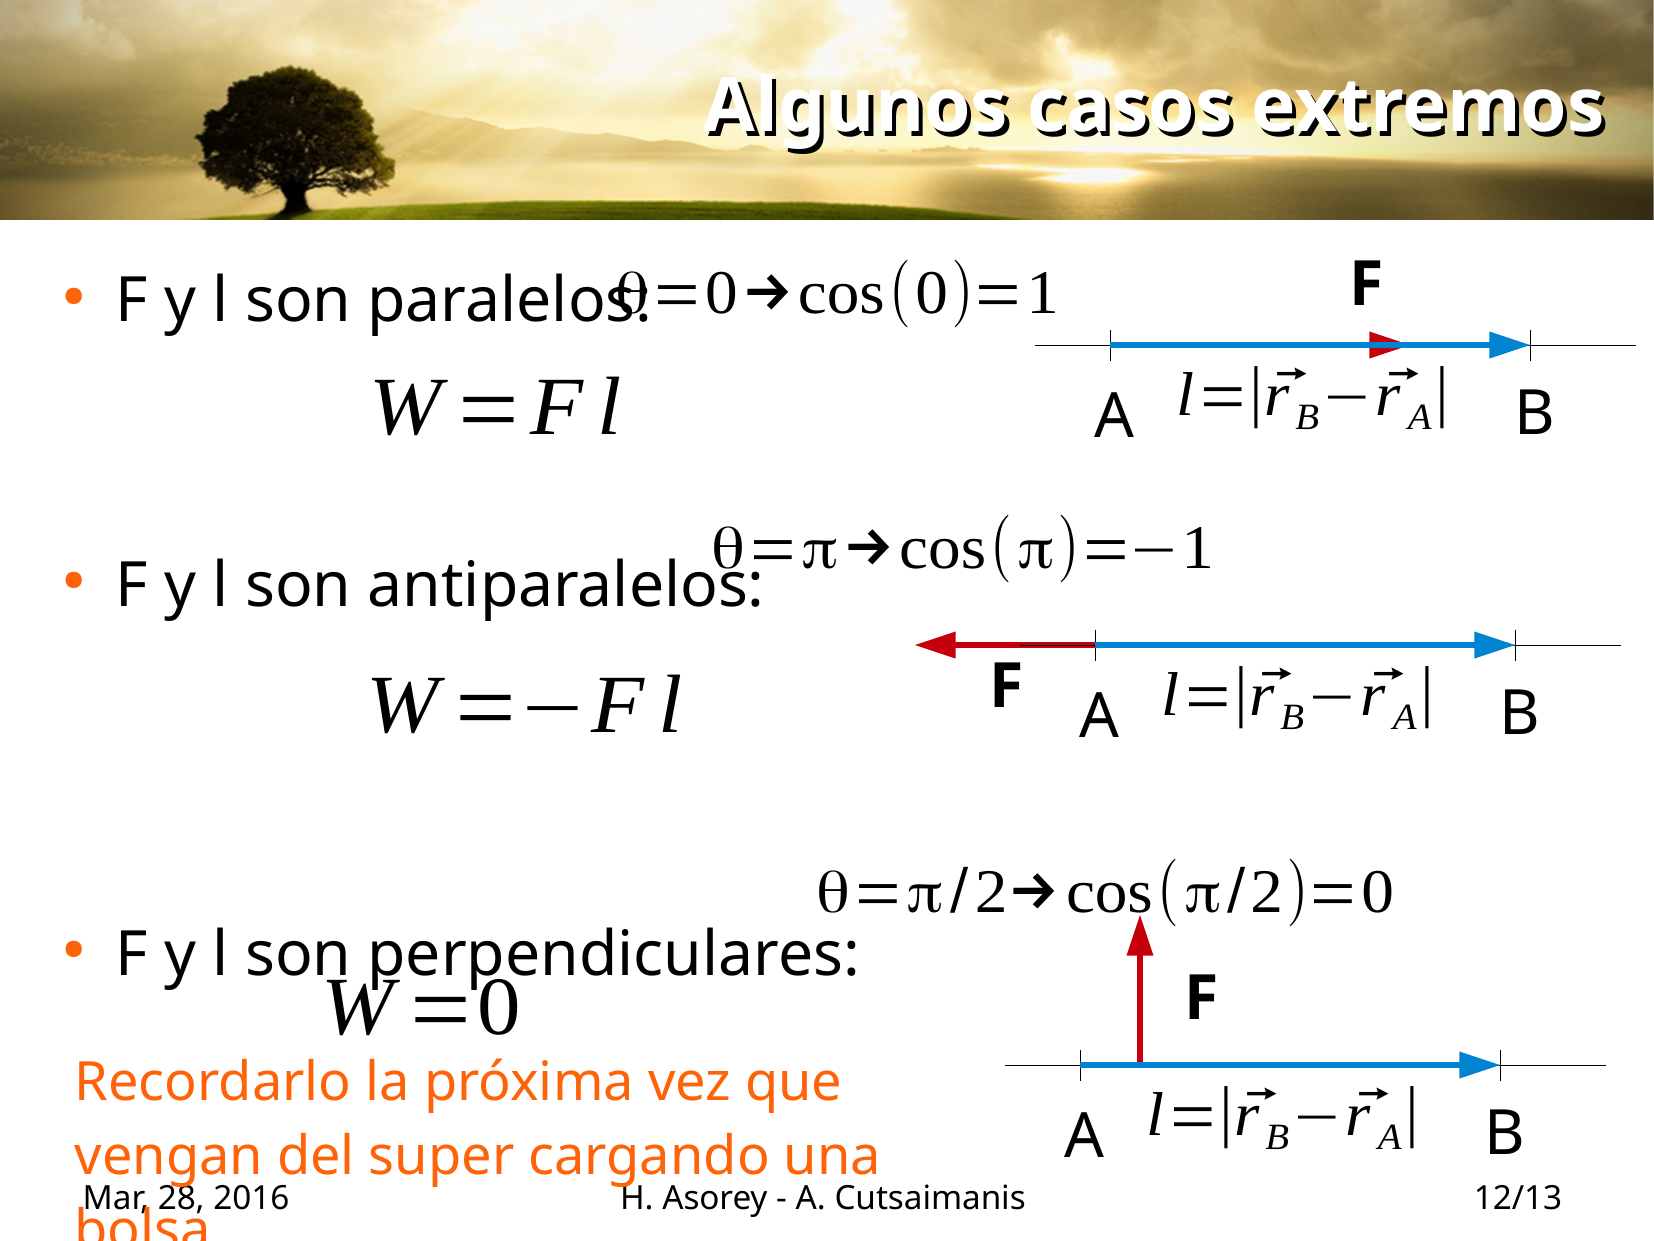

# Algunos casos extremos
F
B
A
F y l son paralelos:
F y l son antiparalelos:
F y l son perpendiculares:
F
B
A
F
B
A
Recordarlo la próxima vez que vengan del super cargando una bolsa...
Mar, 28, 2016
H. Asorey - A. Cutsaimanis
12